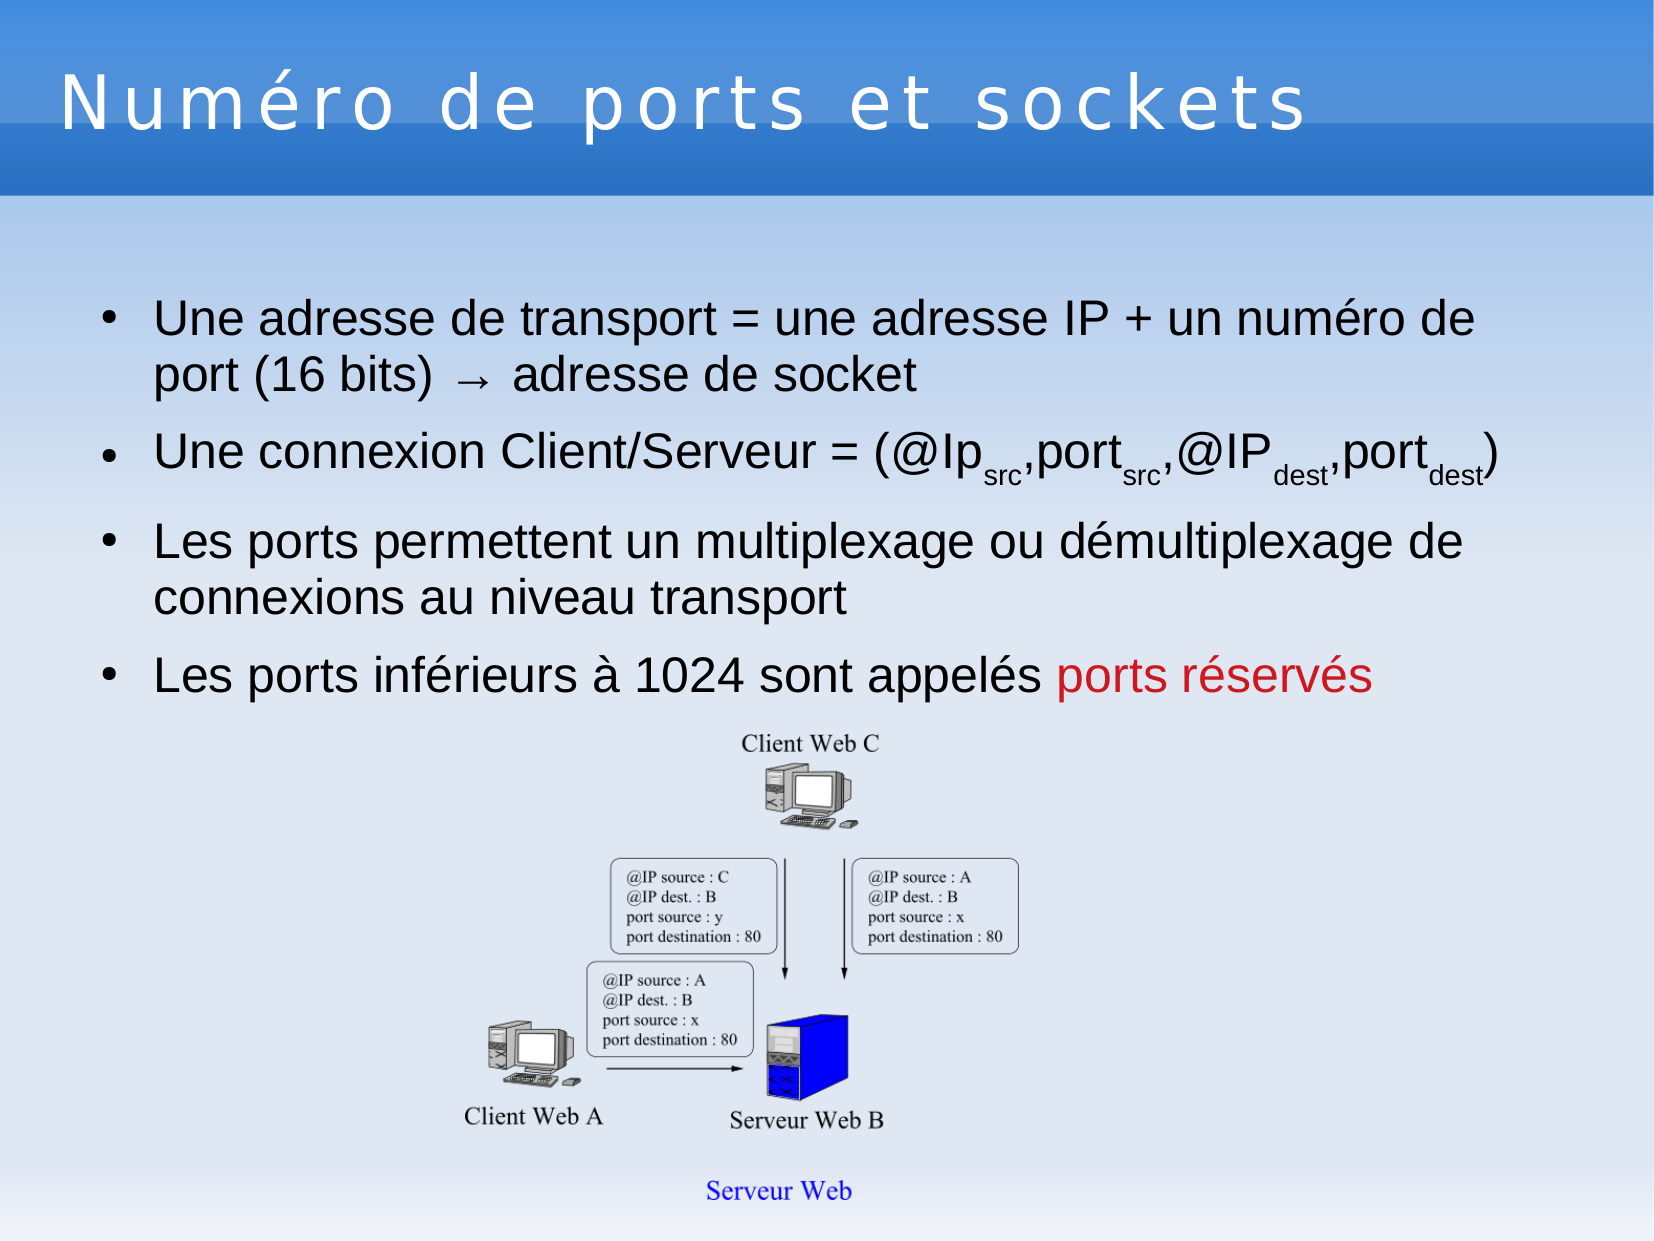

# Numéro de ports et sockets
Une adresse de transport = une adresse IP + un numéro de port (16 bits) → adresse de socket
Une connexion Client/Serveur = (@Ipsrc,portsrc,@IPdest,portdest)
Les ports permettent un multiplexage ou démultiplexage de connexions au niveau transport
Les ports inférieurs à 1024 sont appelés ports réservés